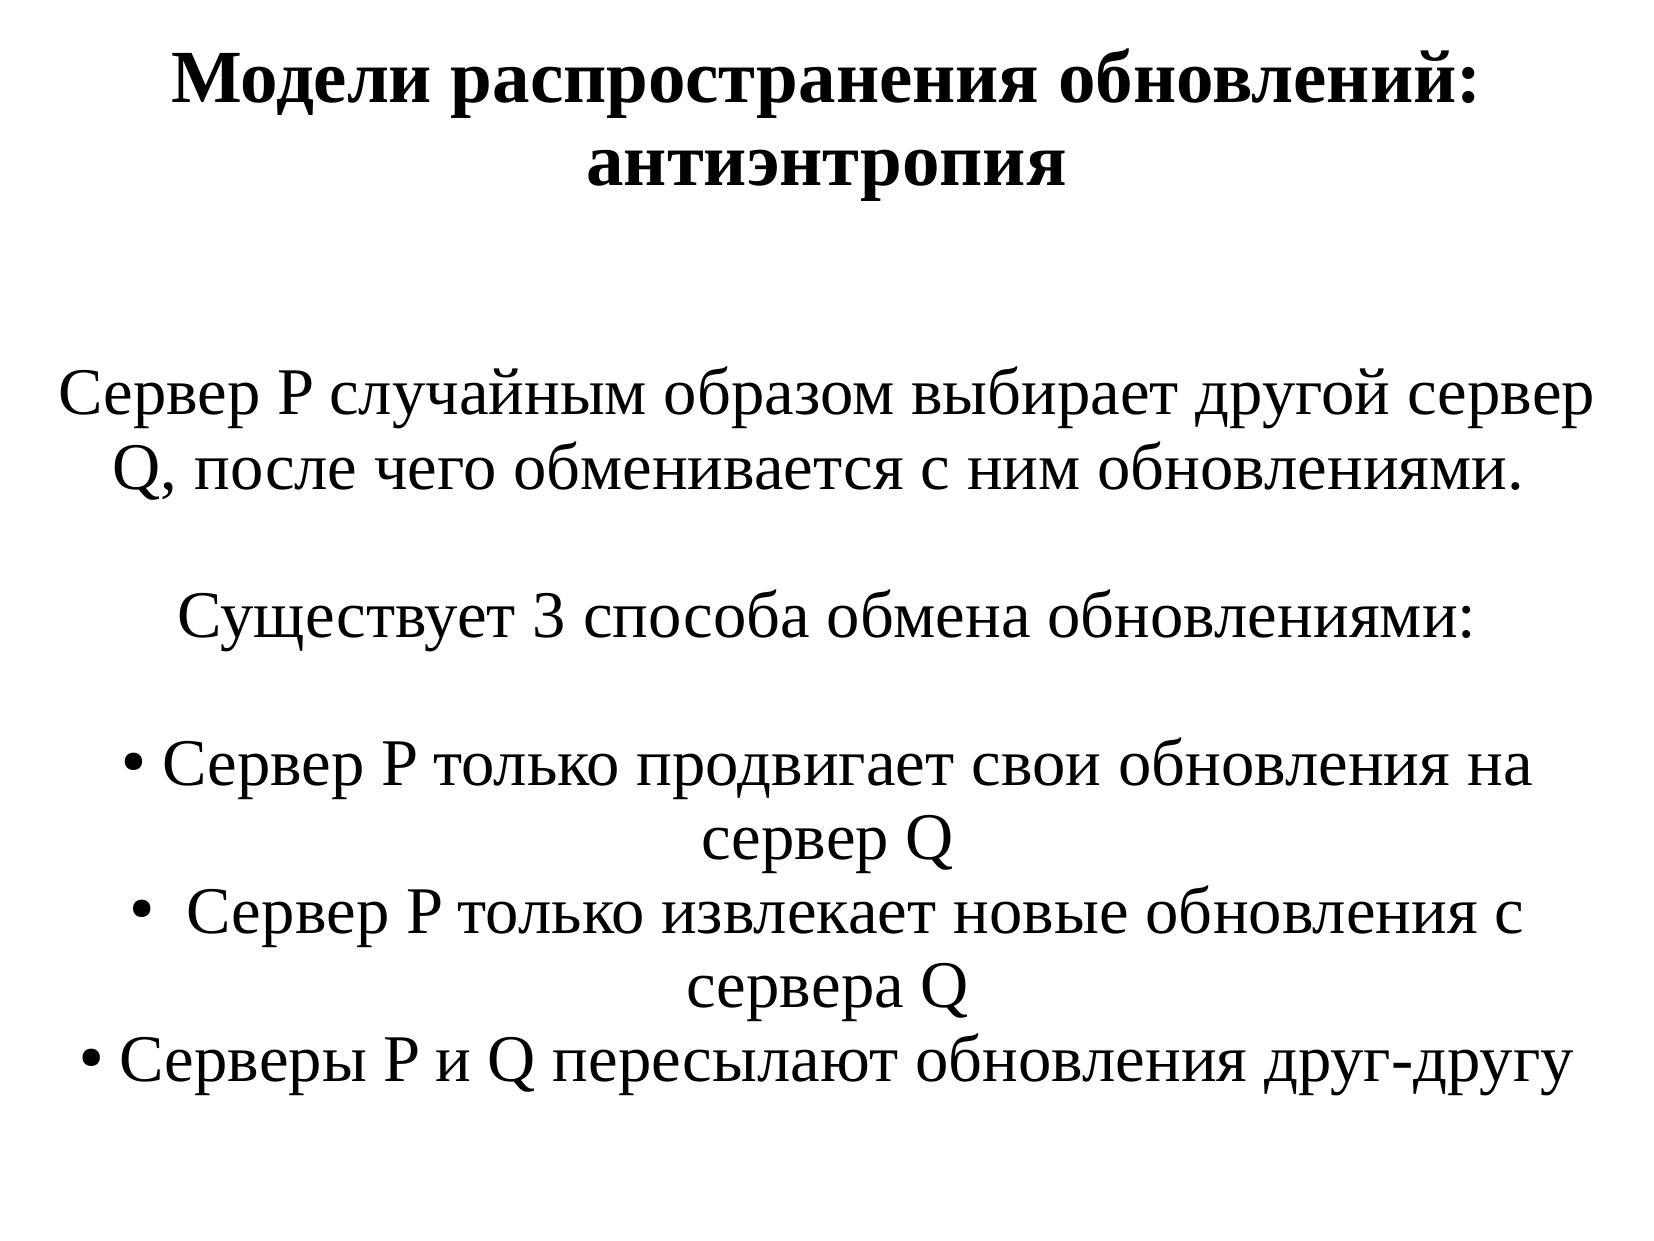

# Модели распространения обновлений: антиэнтропия
Сервер P случайным образом выбирает другой сервер Q, после чего обменивается с ним обновлениями.
Существует 3 способа обмена обновлениями:
 Сервер P только продвигает свои обновления на сервер Q
 Сервер P только извлекает новые обновления с сервера Q
 Серверы P и Q пересылают обновления друг-другу